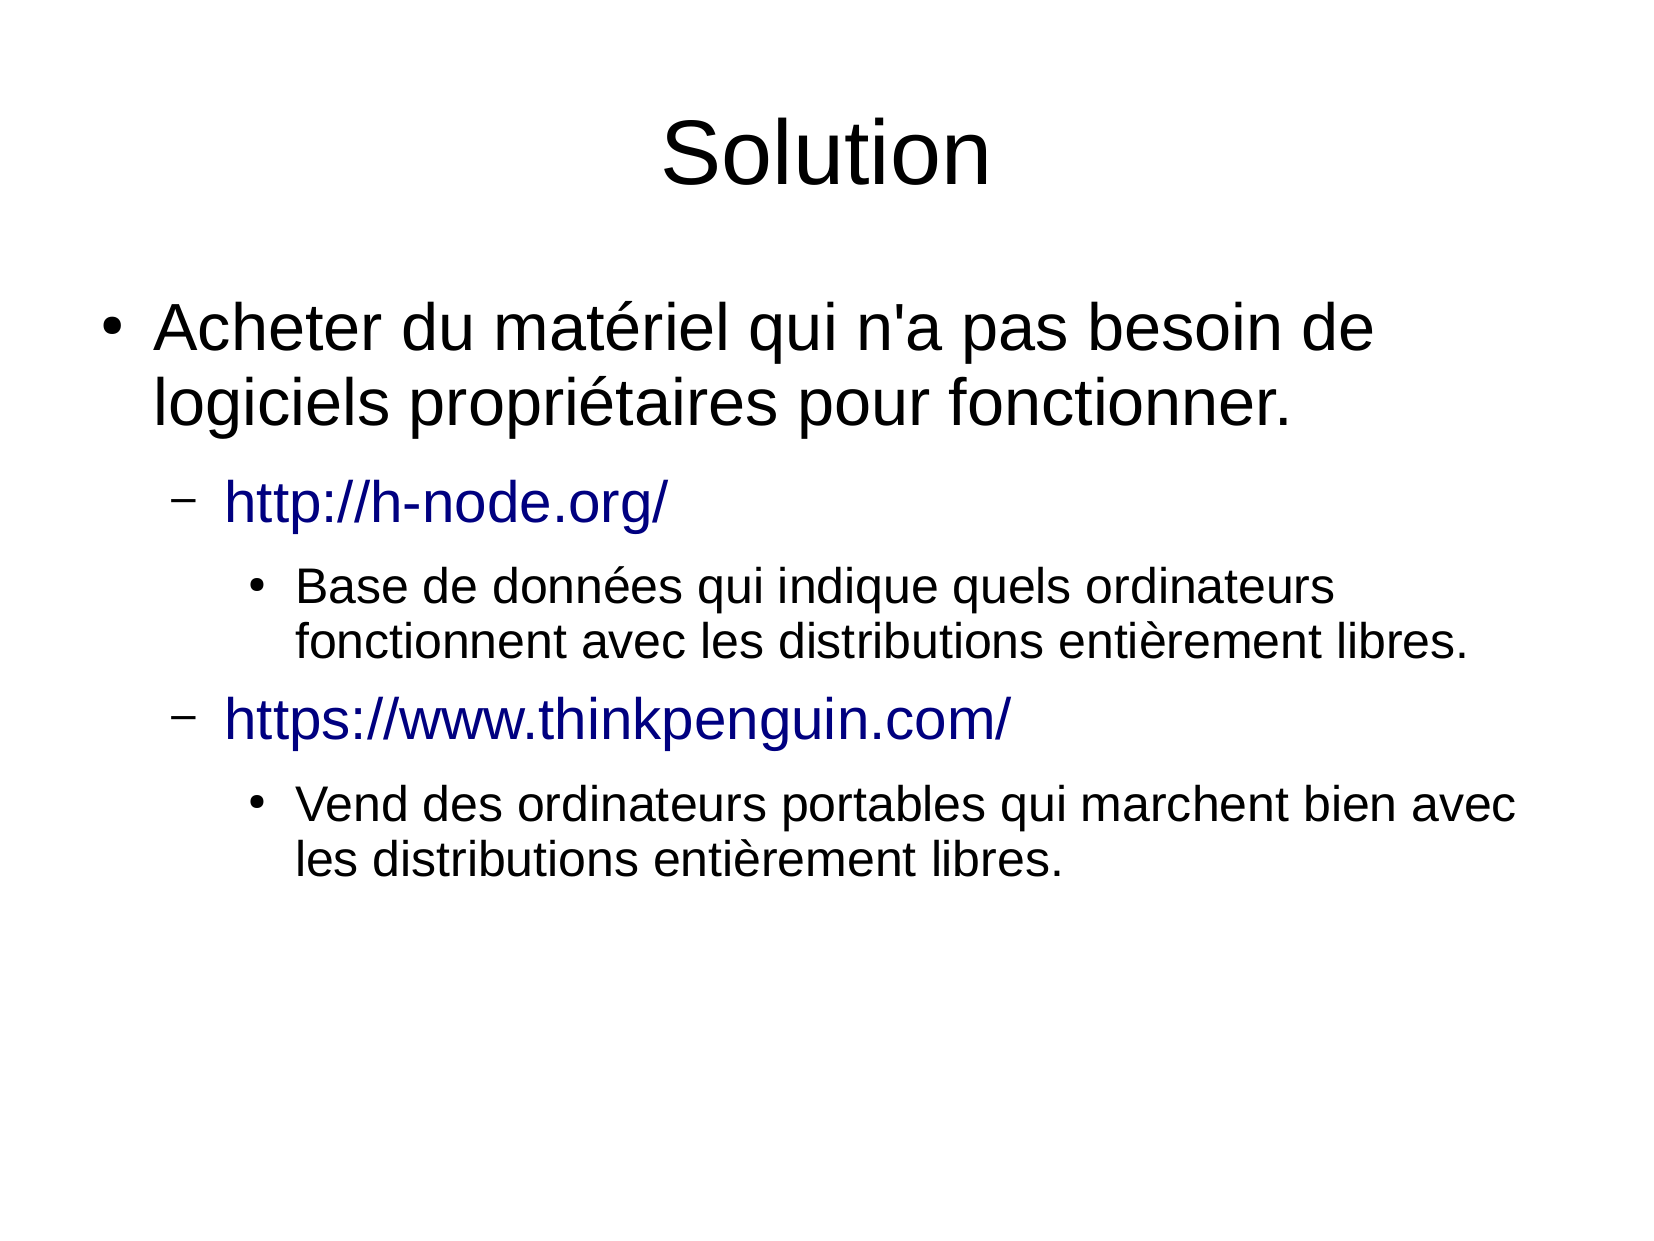

# Solution
Acheter du matériel qui n'a pas besoin de logiciels propriétaires pour fonctionner.
http://h-node.org/
Base de données qui indique quels ordinateurs fonctionnent avec les distributions entièrement libres.
https://www.thinkpenguin.com/
Vend des ordinateurs portables qui marchent bien avec les distributions entièrement libres.